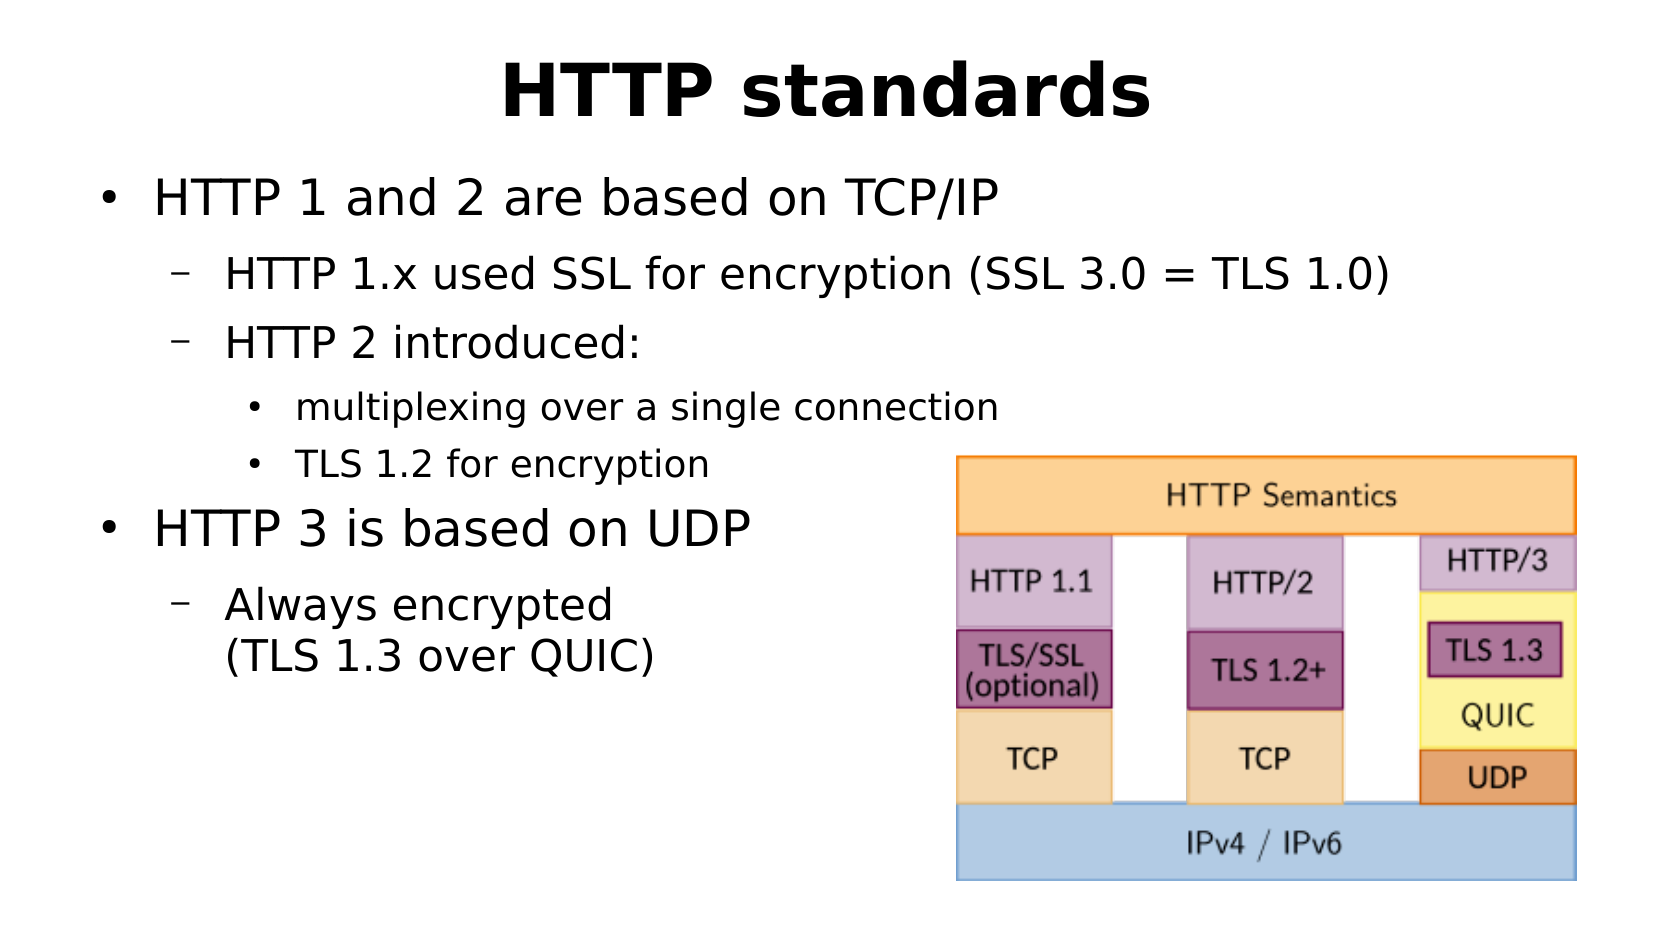

# HTTP standards
HTTP 1 and 2 are based on TCP/IP
HTTP 1.x used SSL for encryption (SSL 3.0 = TLS 1.0)
HTTP 2 introduced:
multiplexing over a single connection
TLS 1.2 for encryption
HTTP 3 is based on UDP
Always encrypted
(TLS 1.3 over QUIC)